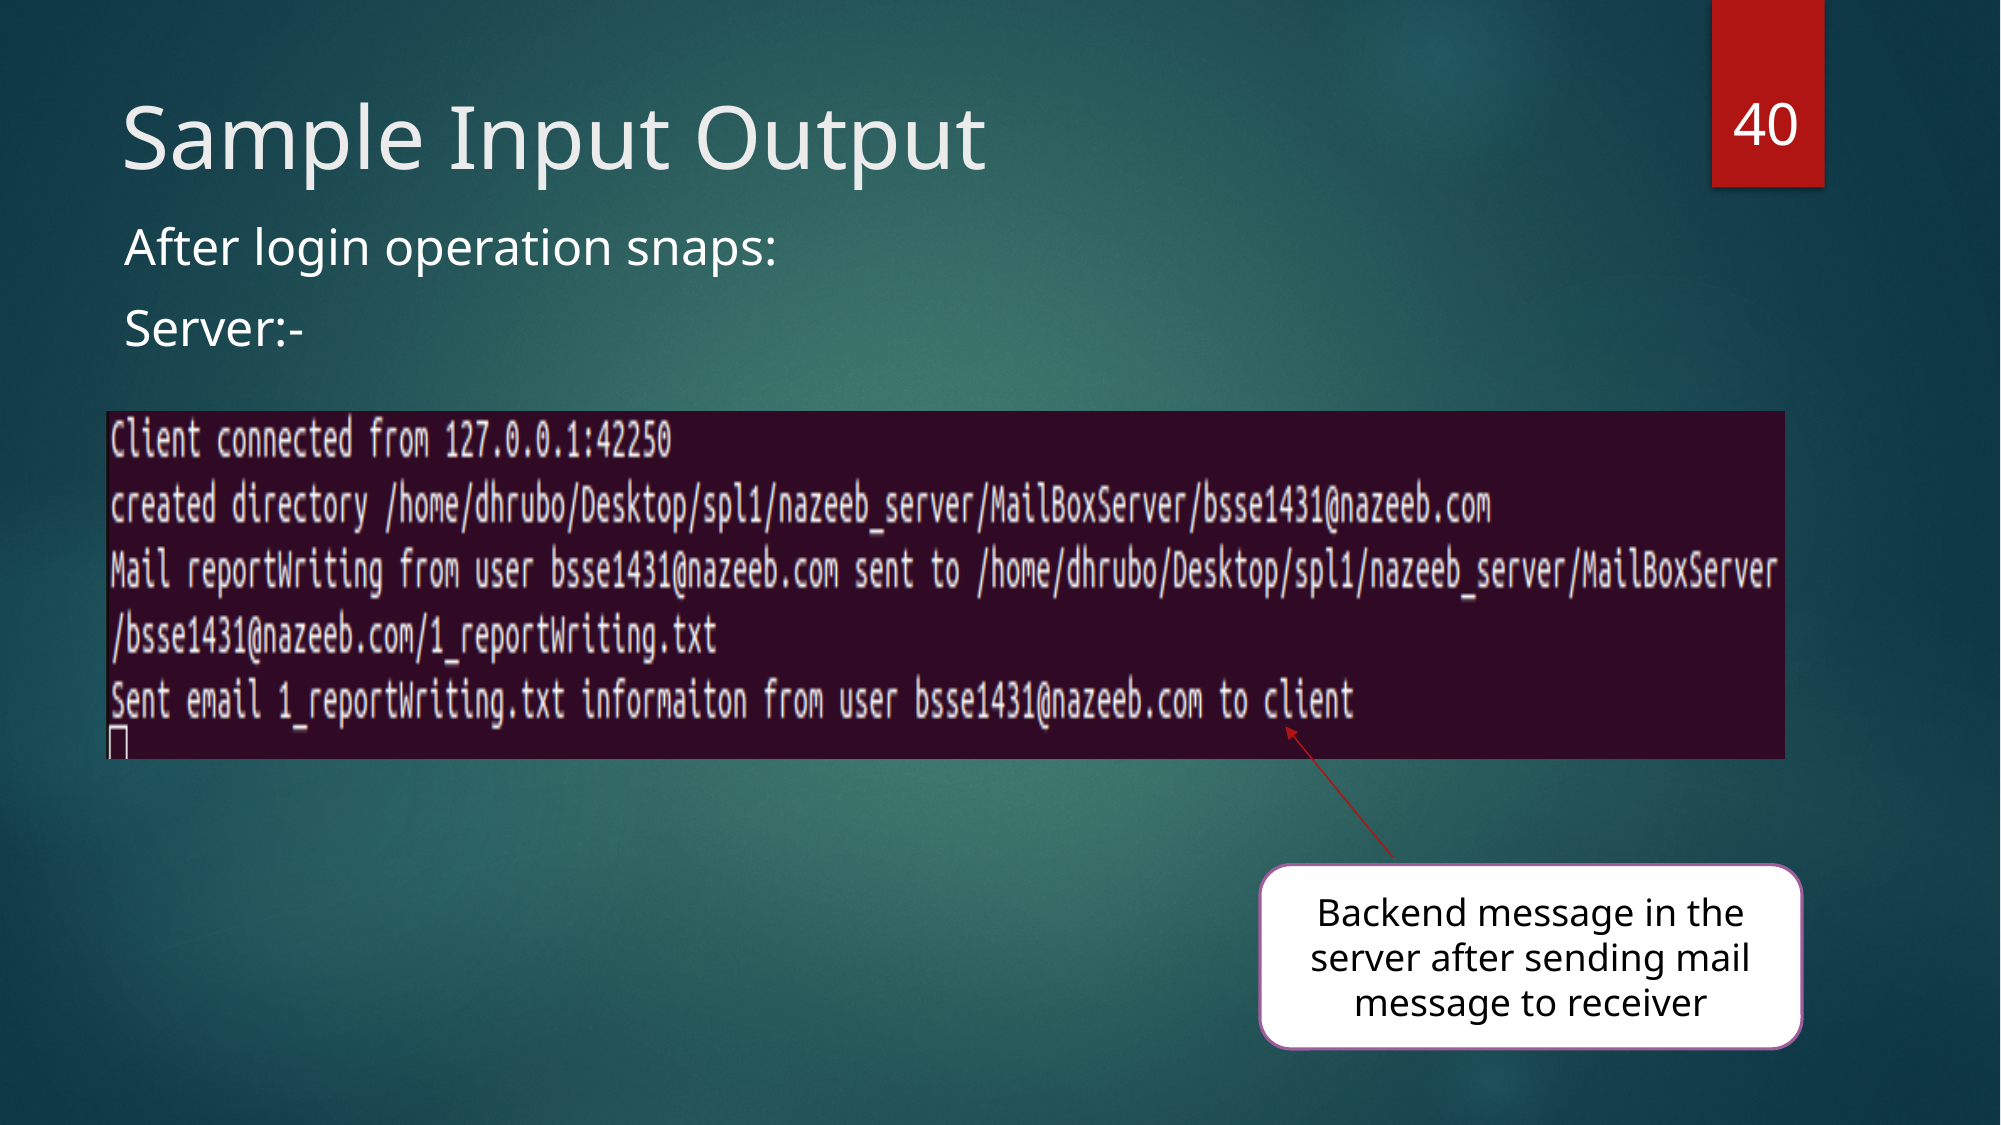

40
# Sample Input Output
After login operation snaps:
Server:-
Backend message in the server after sending mail message to receiver